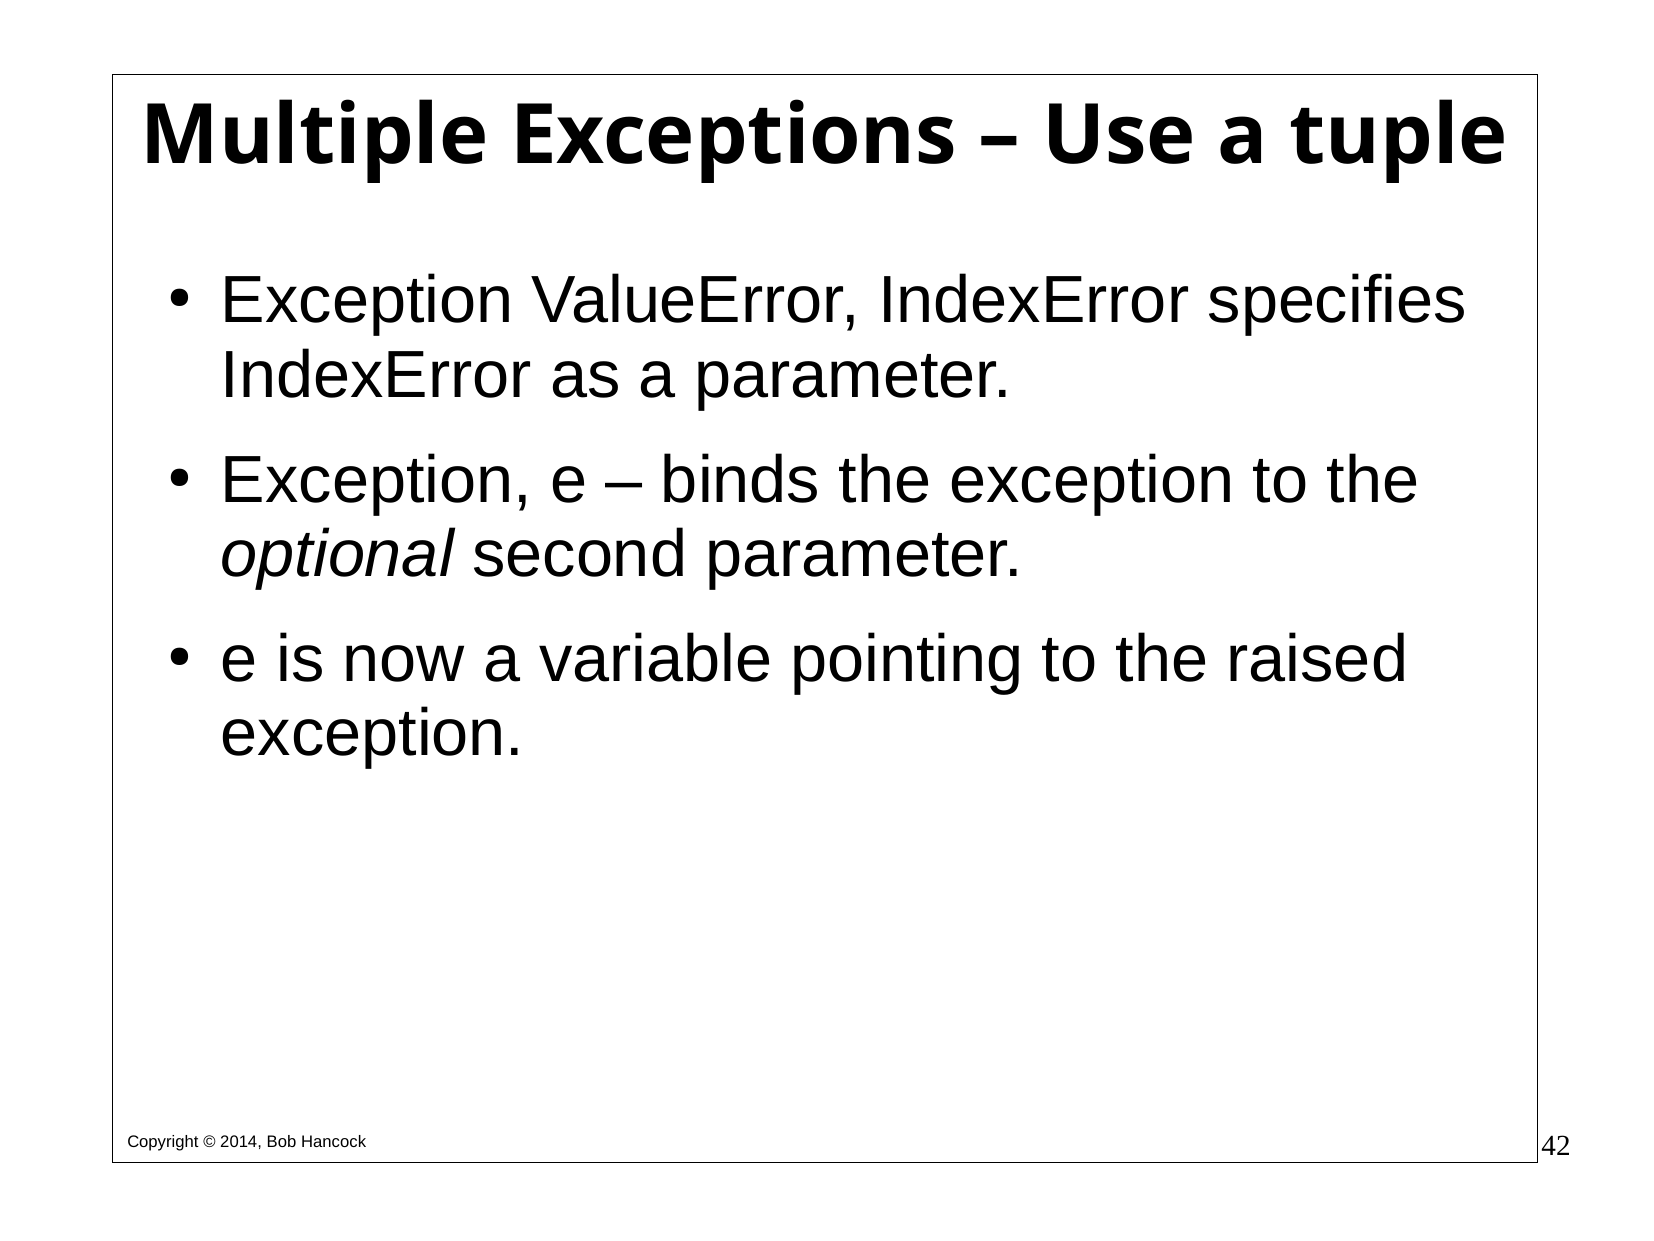

# Multiple Exceptions – Use a tuple
Exception ValueError, IndexError specifies IndexError as a parameter.
Exception, e – binds the exception to the optional second parameter.
e is now a variable pointing to the raised exception.
Copyright © 2014, Bob Hancock
42